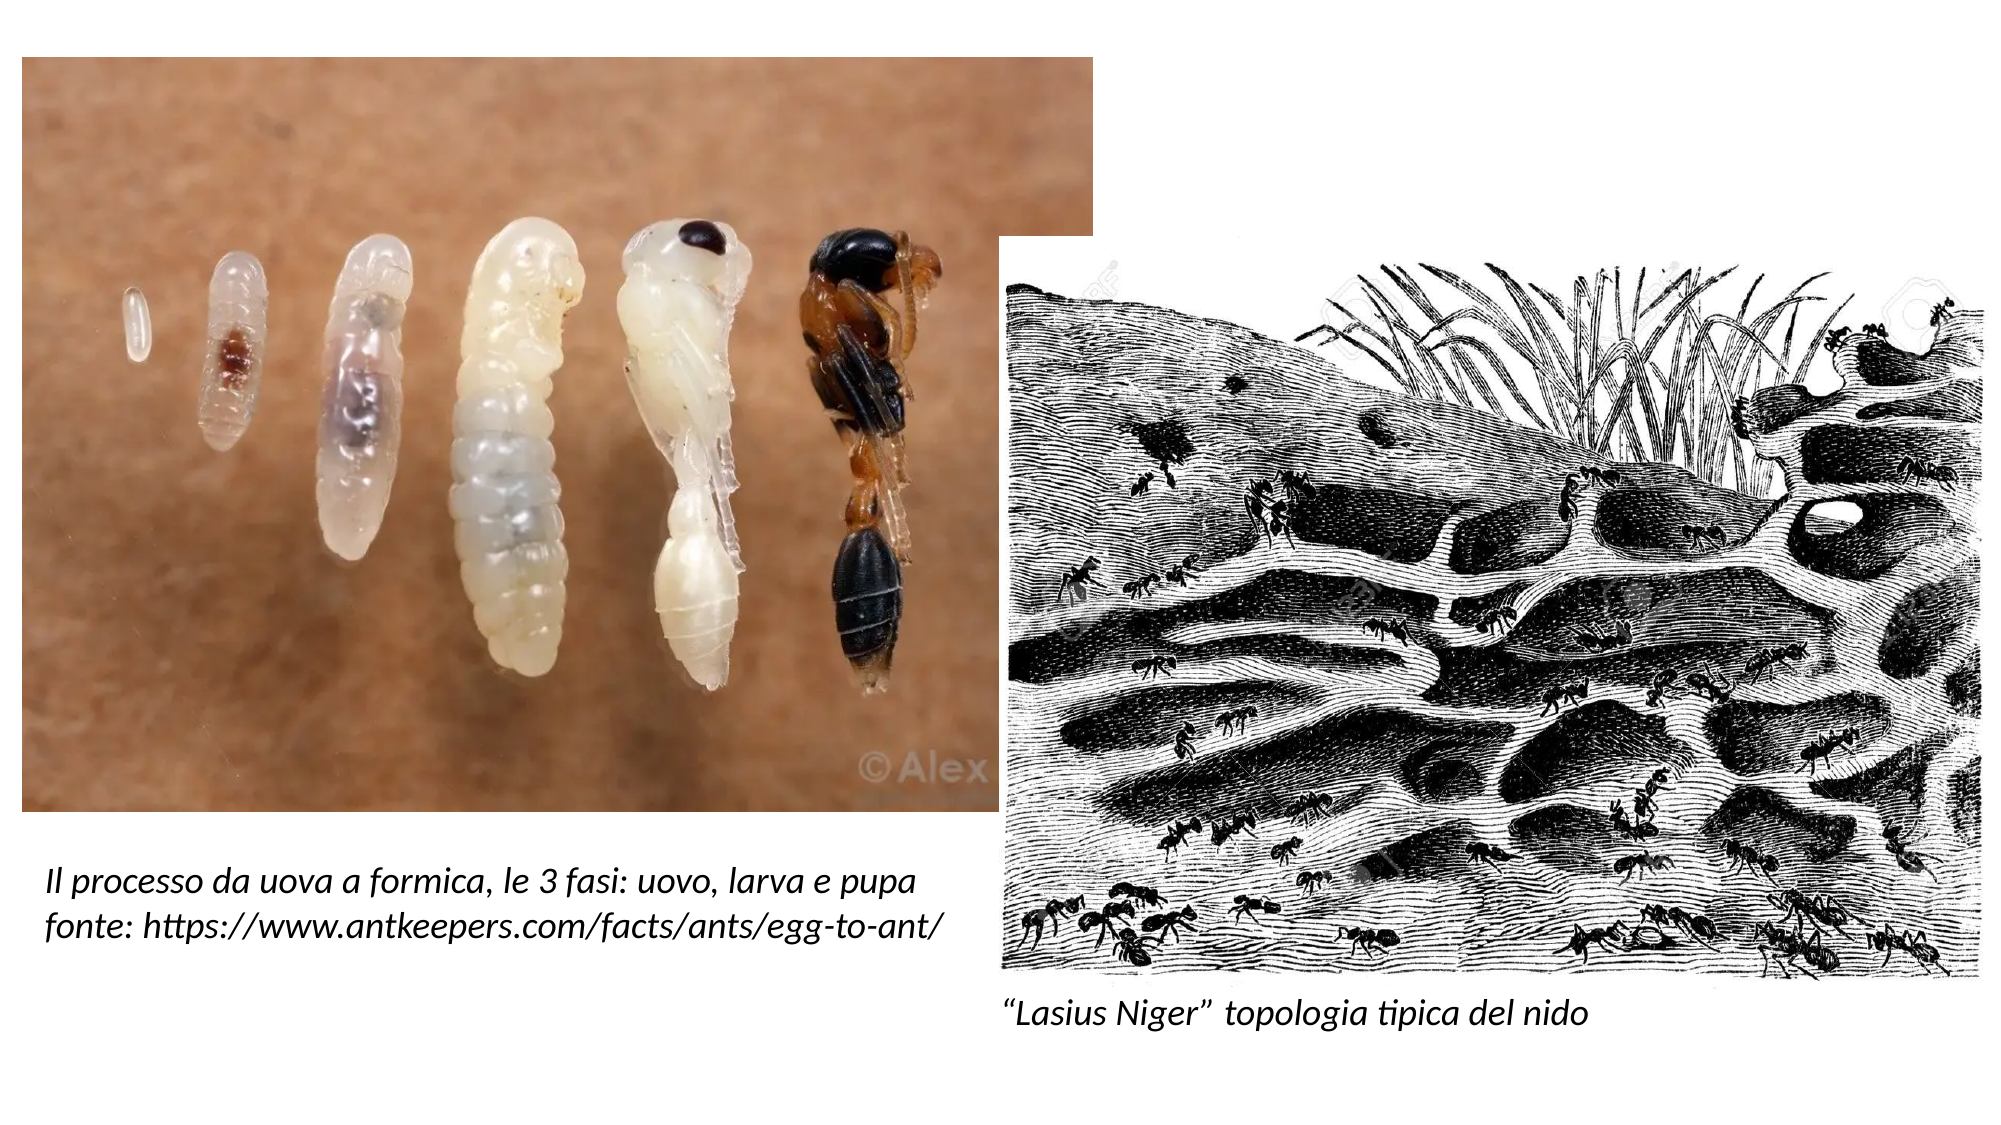

Il processo da uova a formica, le 3 fasi: uovo, larva e pupa
fonte: https://www.antkeepers.com/facts/ants/egg-to-ant/
“Lasius Niger” topologia tipica del nido